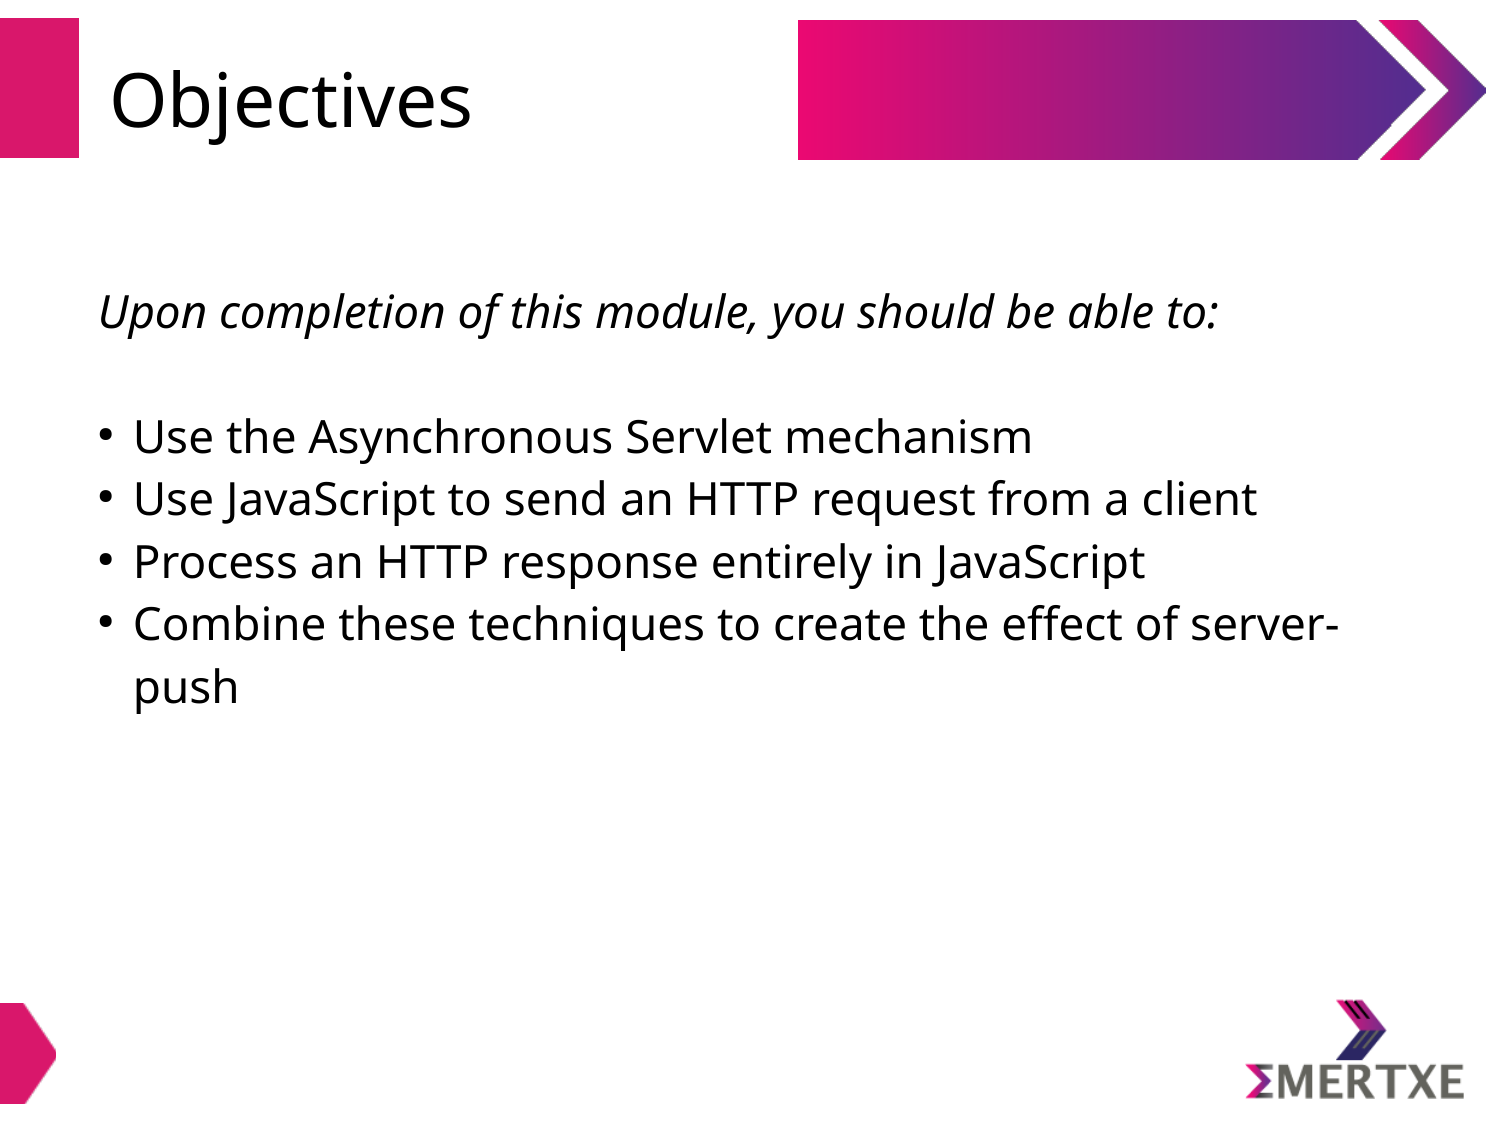

Objectives
Upon completion of this module, you should be able to:
Use the Asynchronous Servlet mechanism
Use JavaScript to send an HTTP request from a client
Process an HTTP response entirely in JavaScript
Combine these techniques to create the effect of server-push